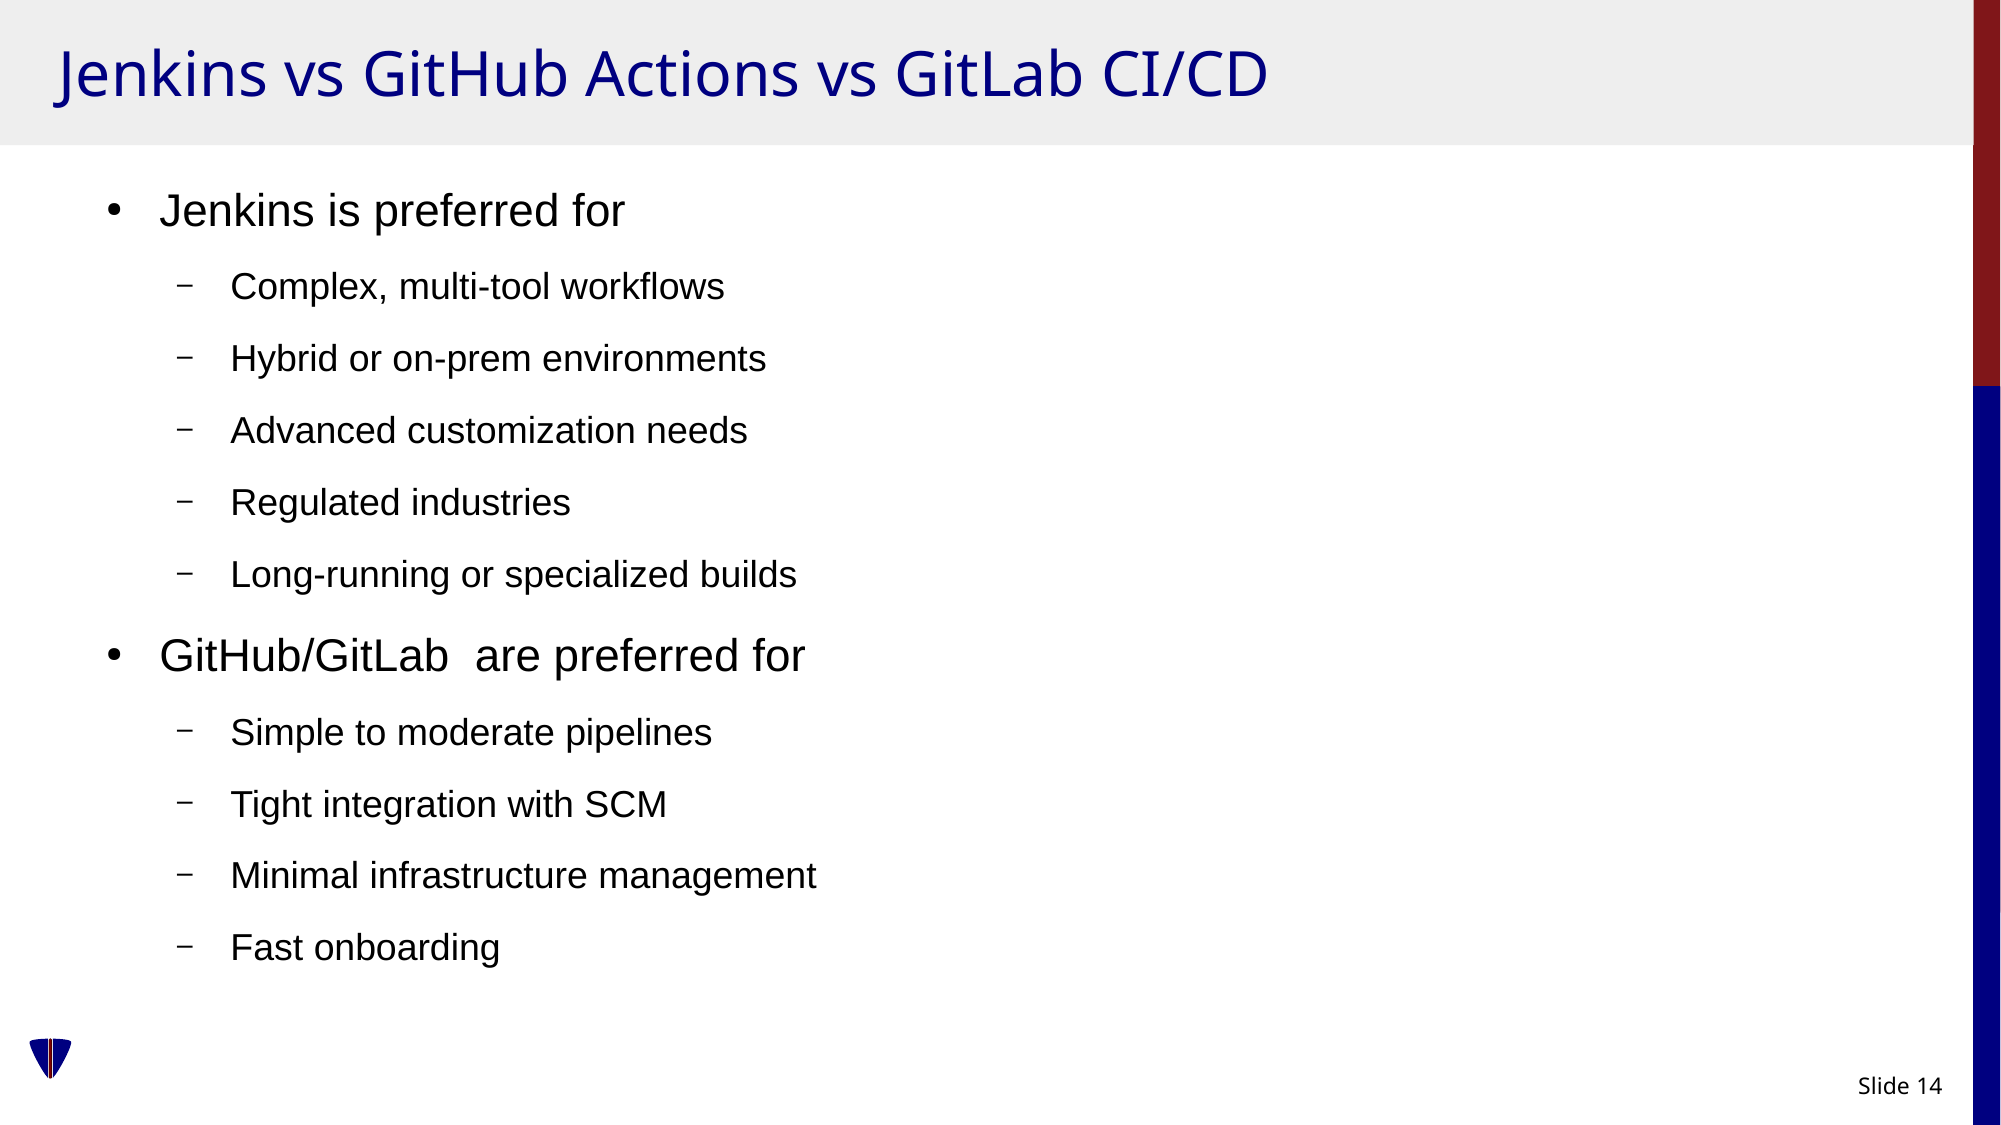

# Jenkins vs GitHub Actions vs GitLab CI/CD
Jenkins is preferred for
Complex, multi-tool workflows
Hybrid or on-prem environments
Advanced customization needs
Regulated industries
Long-running or specialized builds
GitHub/GitLab are preferred for
Simple to moderate pipelines
Tight integration with SCM
Minimal infrastructure management
Fast onboarding